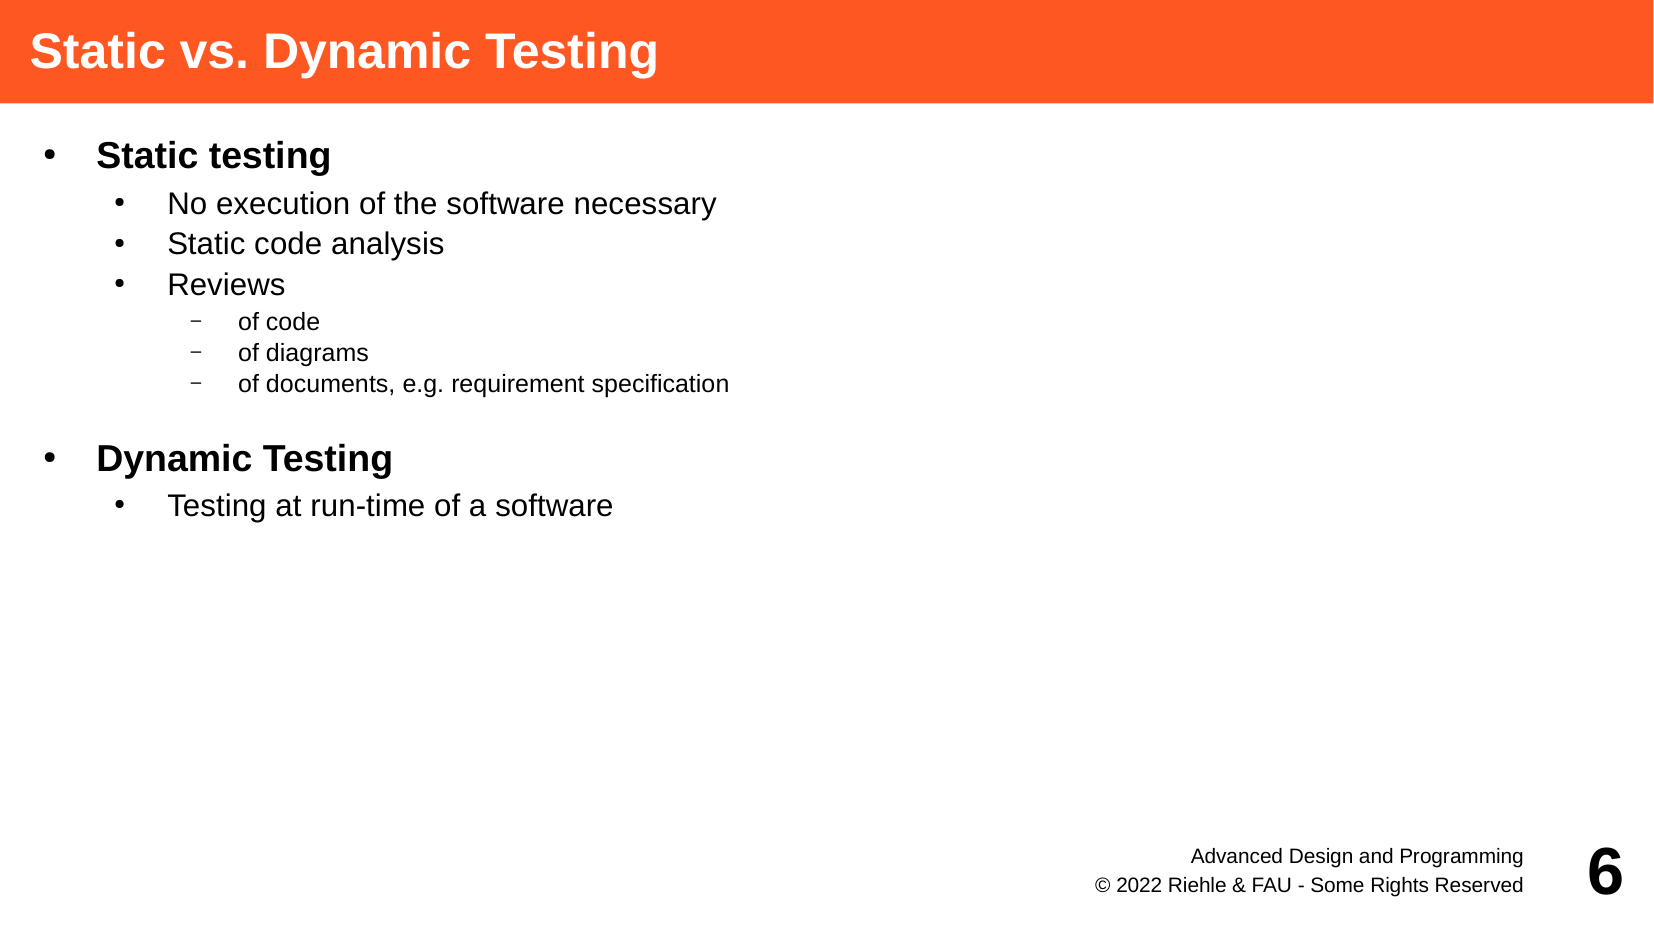

# Static vs. Dynamic Testing
Static testing
No execution of the software necessary
Static code analysis
Reviews
of code
of diagrams
of documents, e.g. requirement specification
Dynamic Testing
Testing at run-time of a software
Advanced Design and Programming
6
© 2022 Riehle & FAU - Some Rights Reserved